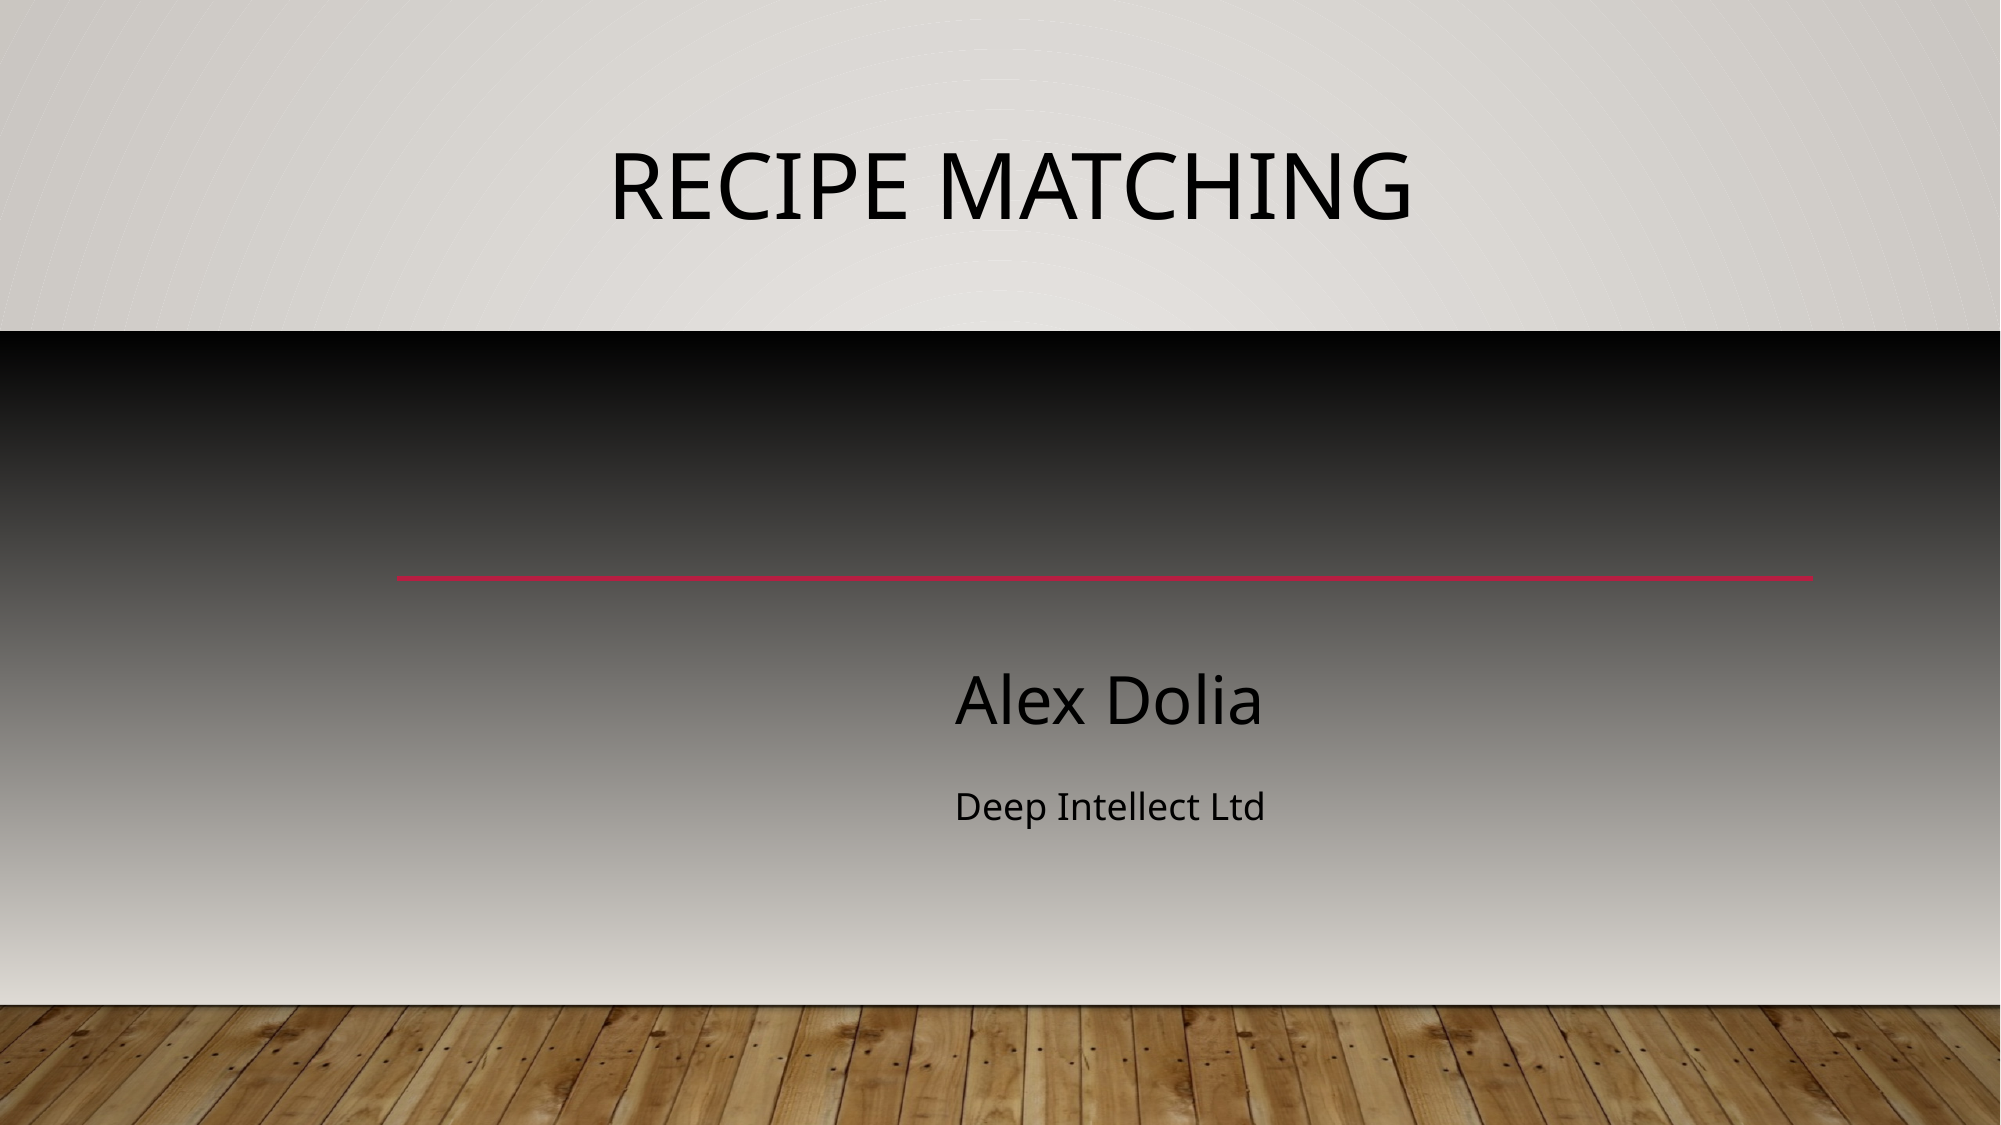

# Recipe MATCHING
Alex Dolia
Deep Intellect Ltd